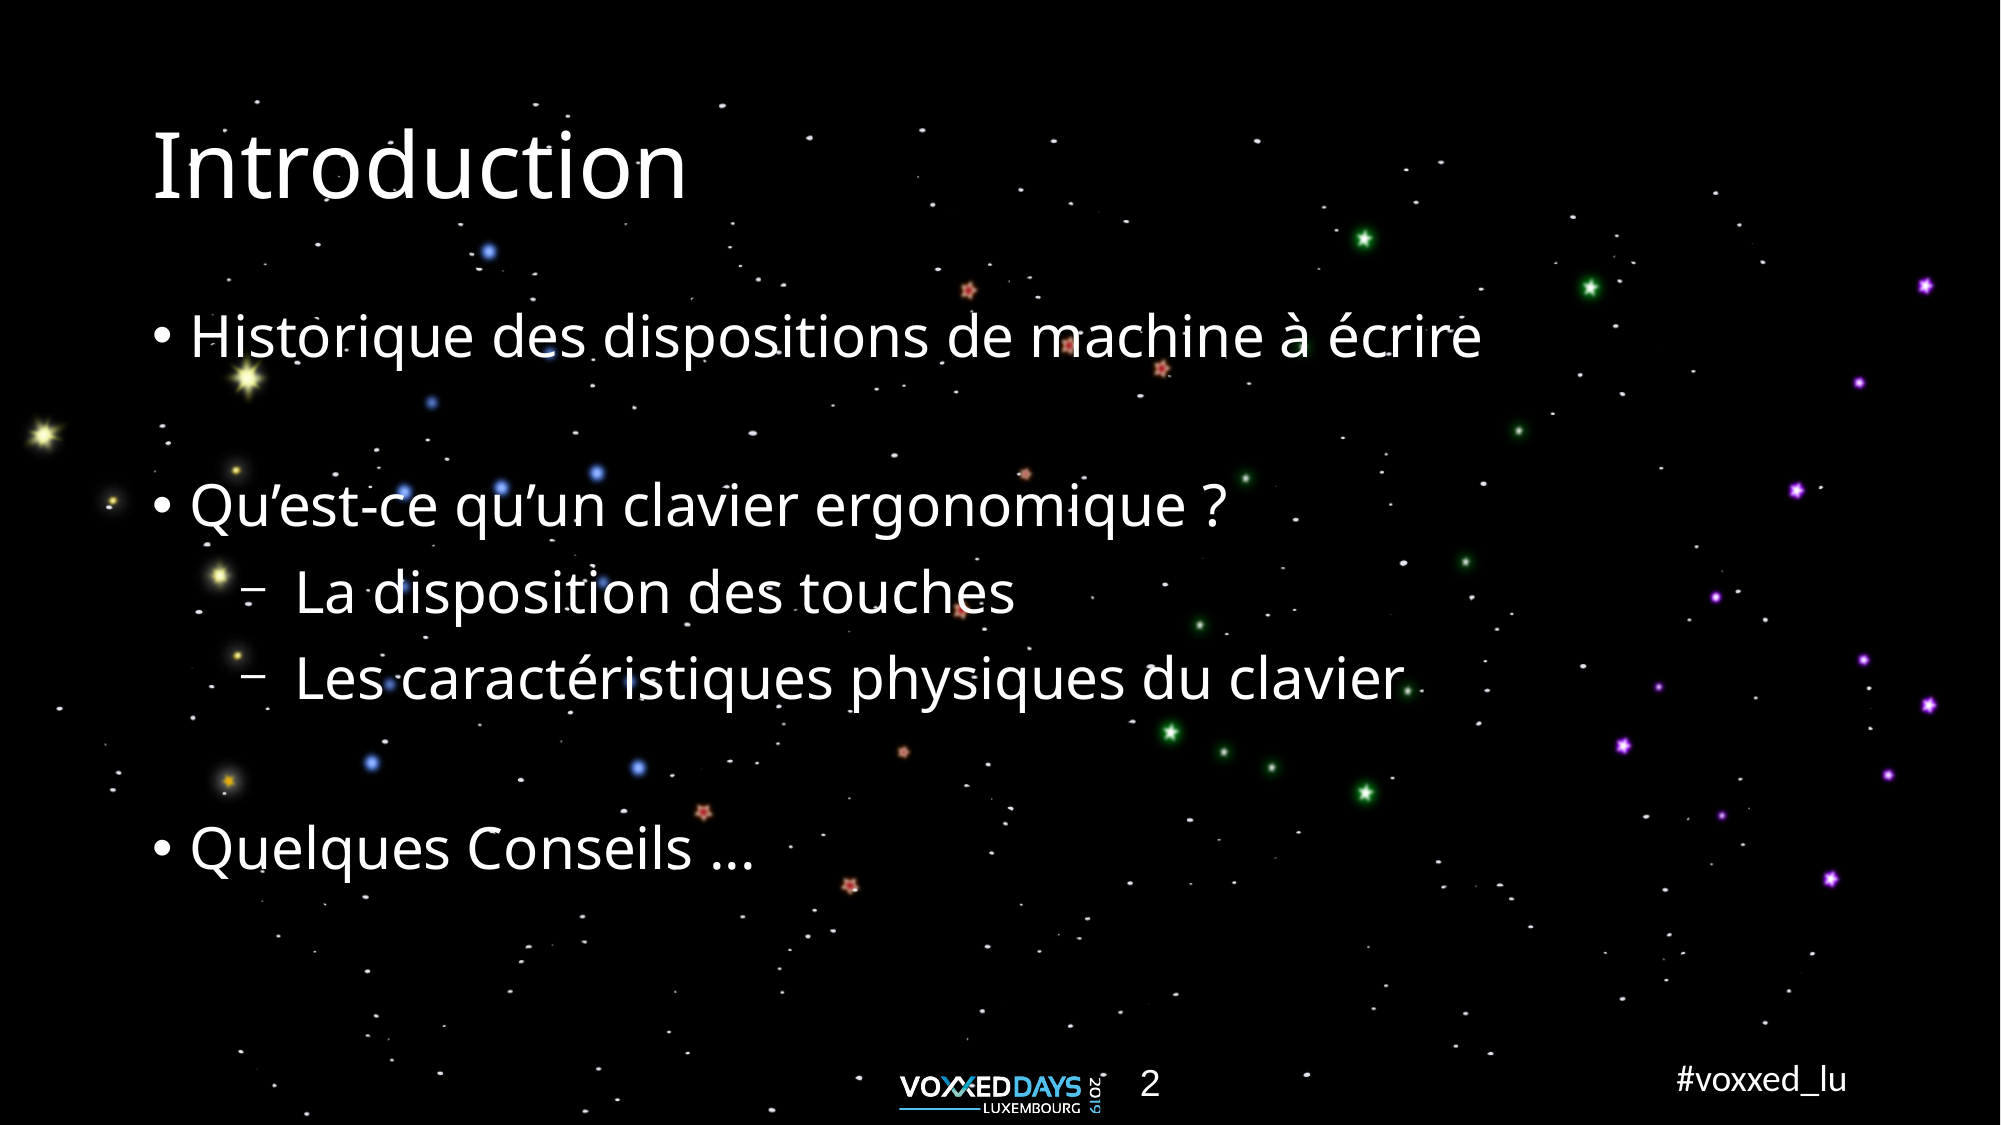

# Introduction
Historique des dispositions de machine à écrire
Qu’est-ce qu’un clavier ergonomique ?
La disposition des touches
Les caractéristiques physiques du clavier
Quelques Conseils ...